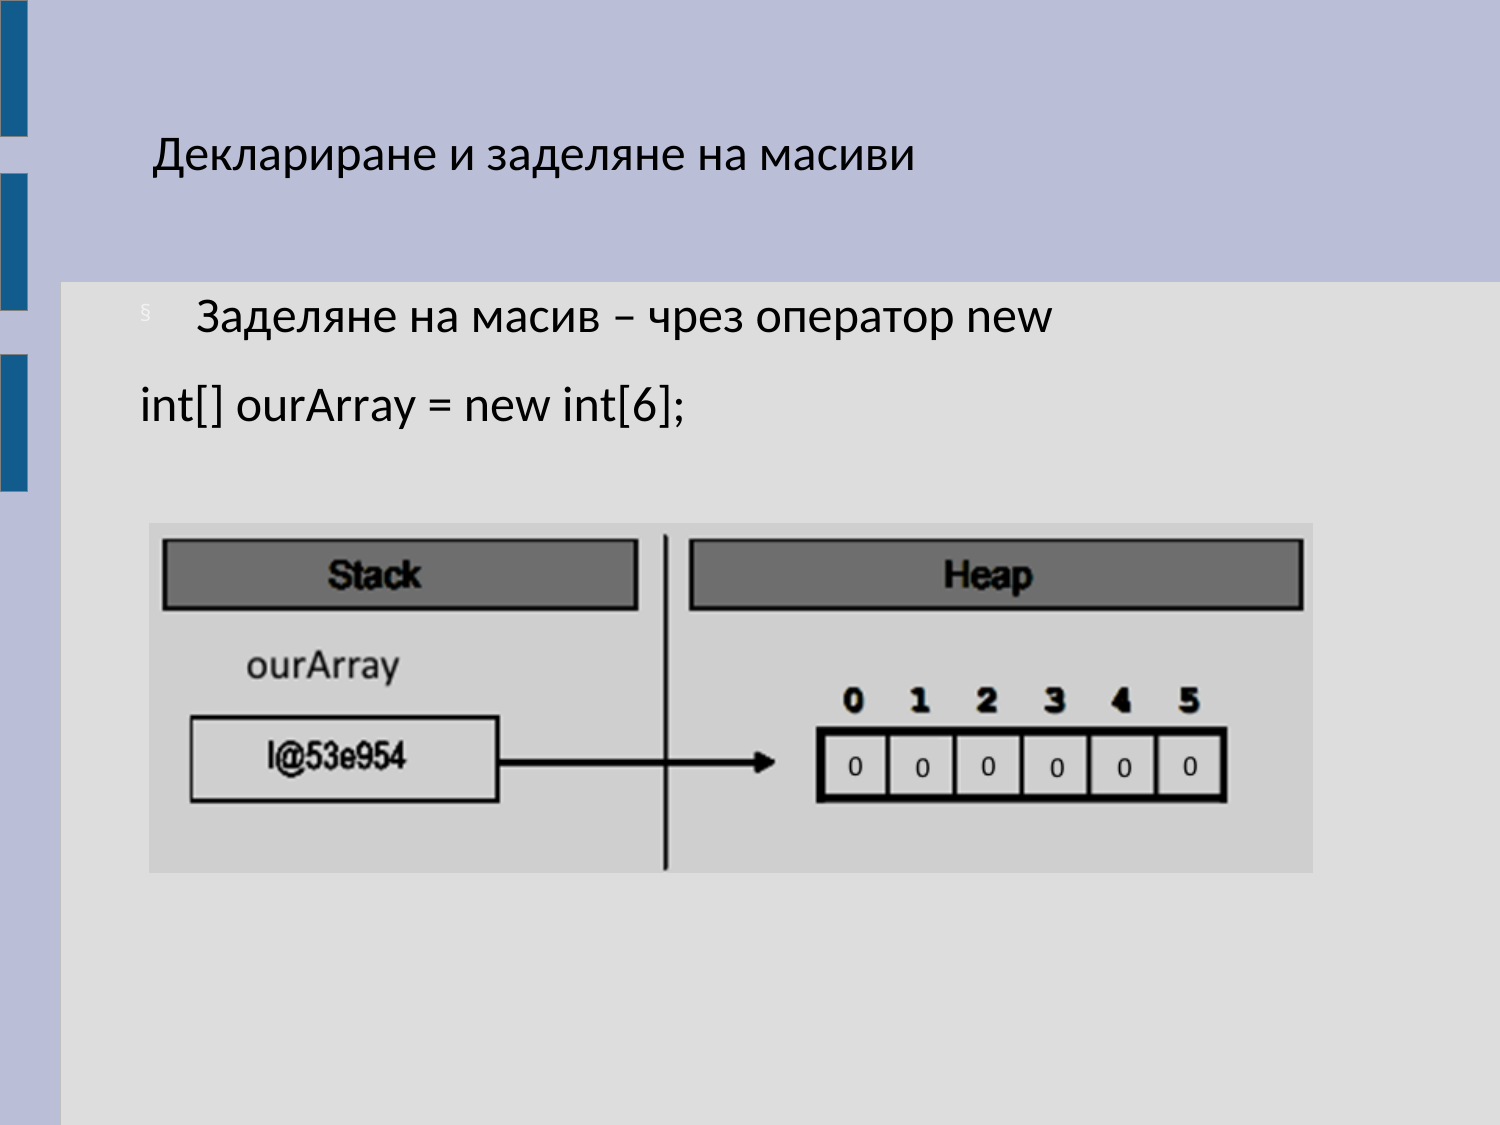

# Деклариране и заделяне на масиви
Заделяне на масив – чрез оператор new
int[] ourArray = new int[6];